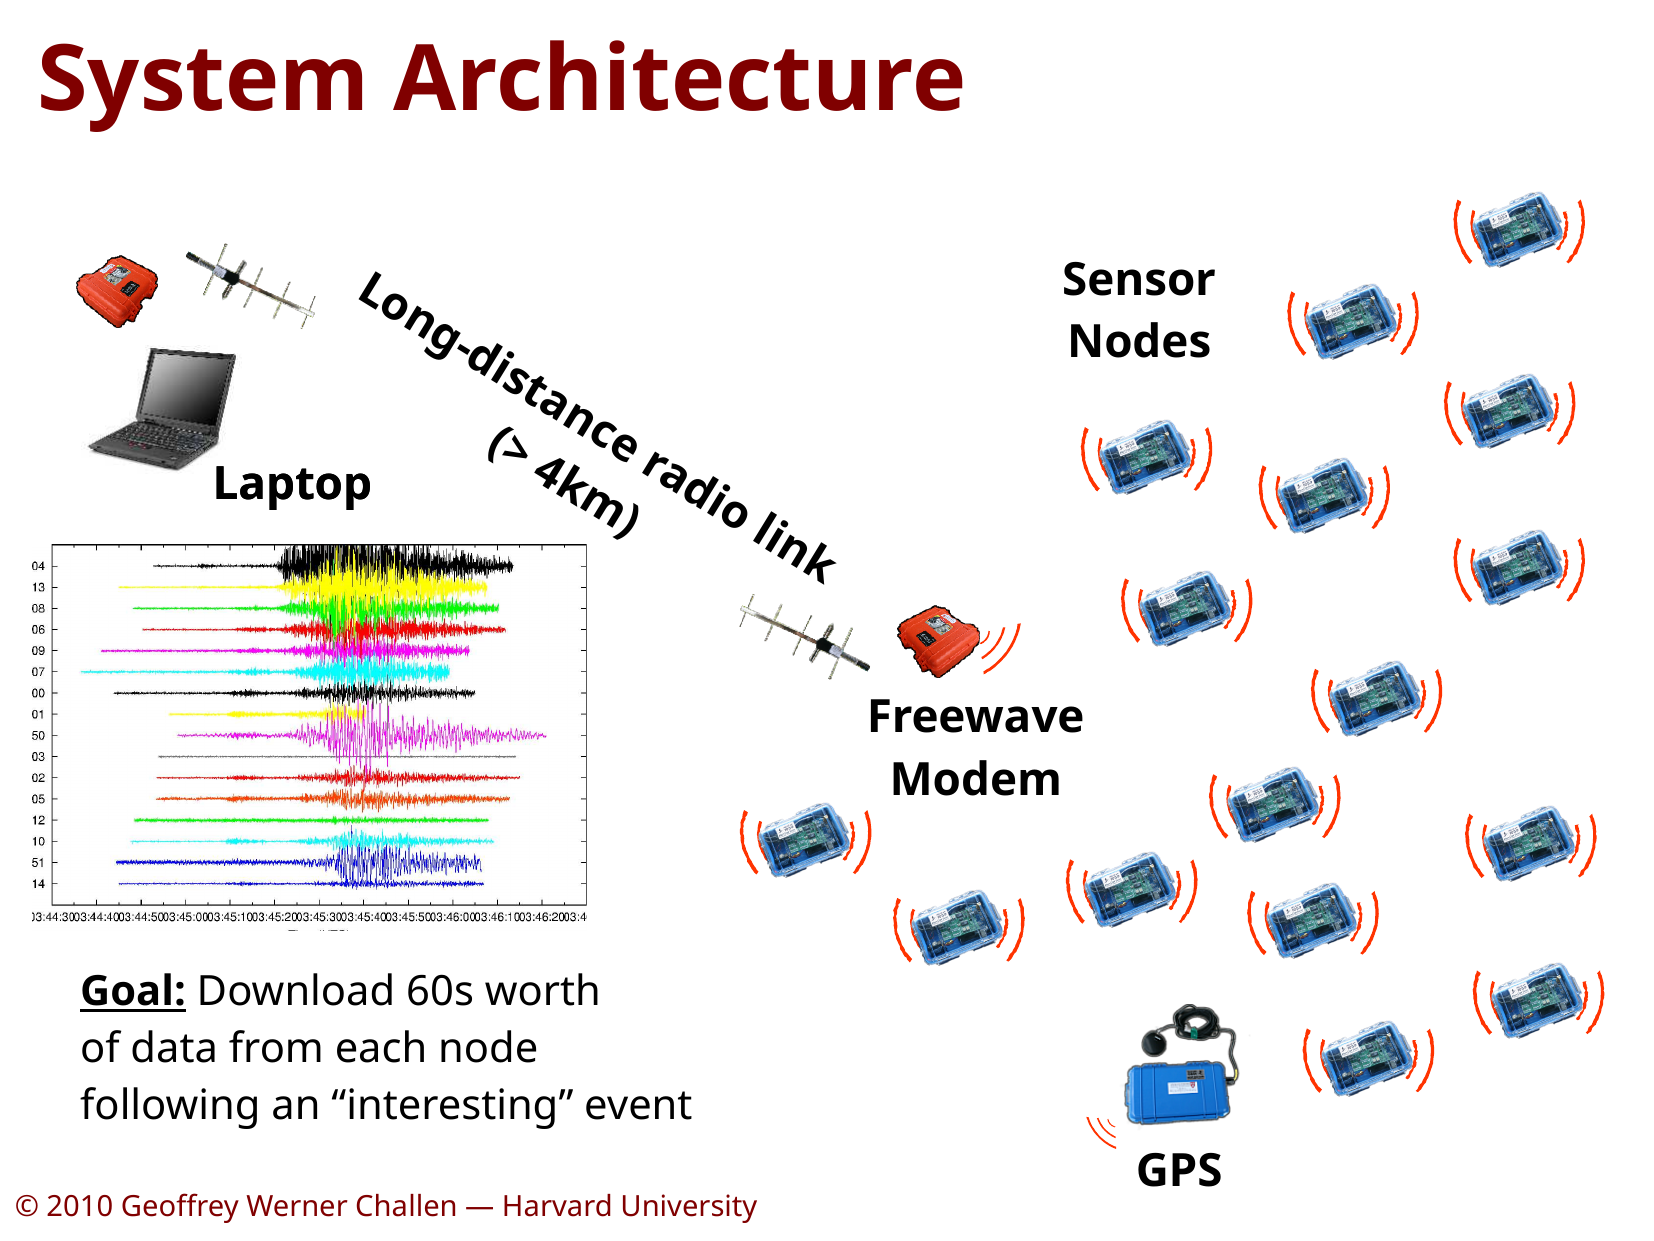

# System Architecture
Sensor
Nodes
Long-distance radio link
(> 4km)
Goal: Download 60s worth
of data from each node
following an “interesting” event
Laptop
Laptop
Freewave Modem
GPS